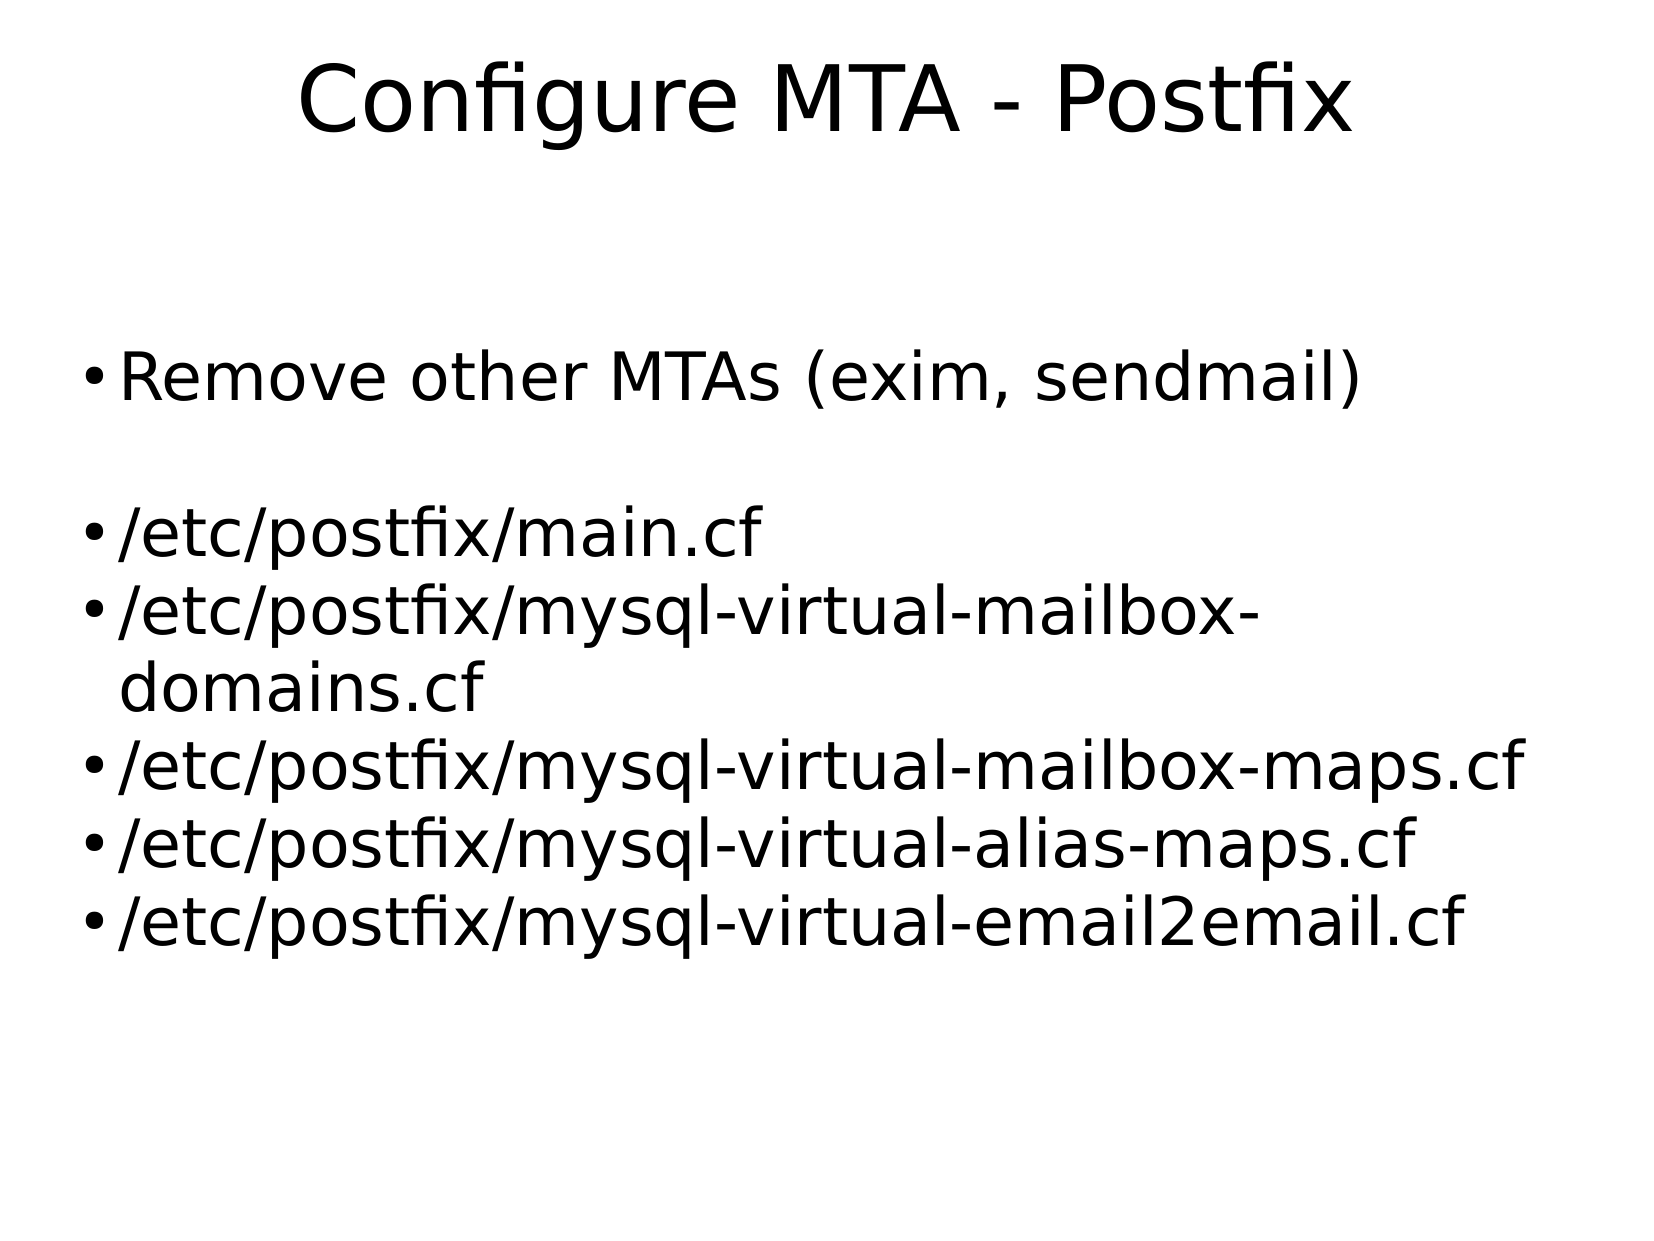

# Configure MTA - Postfix
Remove other MTAs (exim, sendmail)
/etc/postfix/main.cf
/etc/postfix/mysql-virtual-mailbox-domains.cf
/etc/postfix/mysql-virtual-mailbox-maps.cf
/etc/postfix/mysql-virtual-alias-maps.cf
/etc/postfix/mysql-virtual-email2email.cf